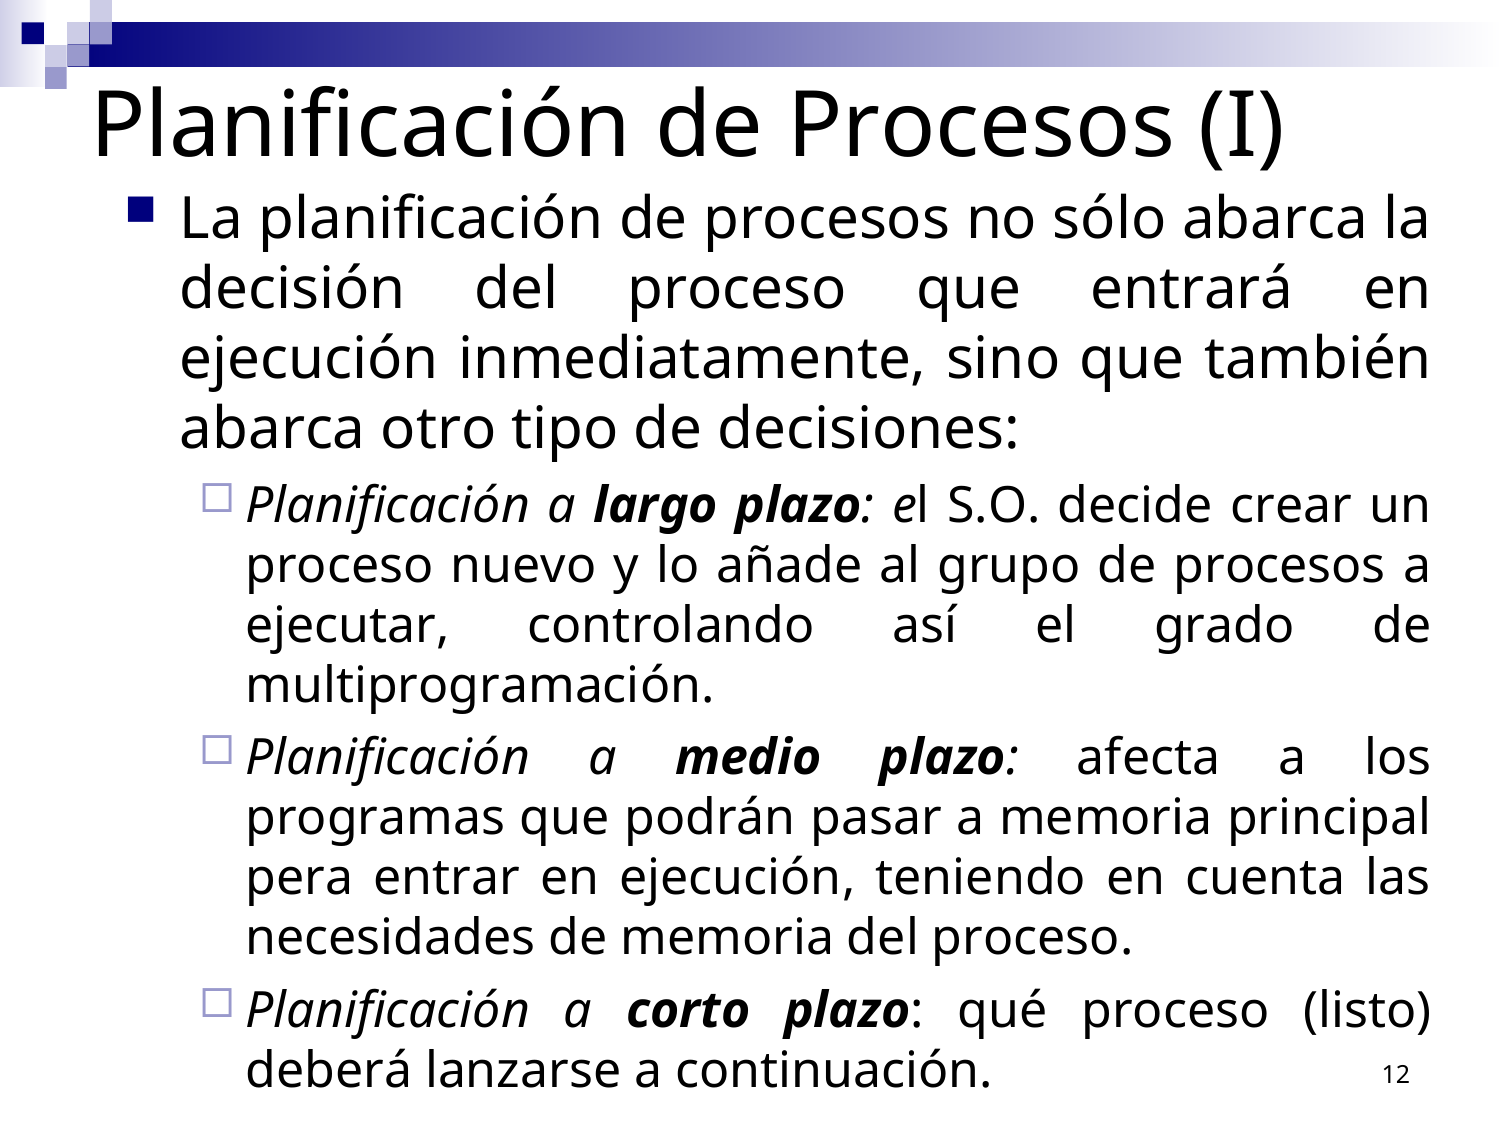

Planificación de Procesos (I)
La planificación de procesos no sólo abarca la decisión del proceso que entrará en ejecución inmediatamente, sino que también abarca otro tipo de decisiones:
Planificación a largo plazo: el S.O. decide crear un proceso nuevo y lo añade al grupo de procesos a ejecutar, controlando así el grado de multiprogramación.
Planificación a medio plazo: afecta a los programas que podrán pasar a memoria principal pera entrar en ejecución, teniendo en cuenta las necesidades de memoria del proceso.
Planificación a corto plazo: qué proceso (listo) deberá lanzarse a continuación.